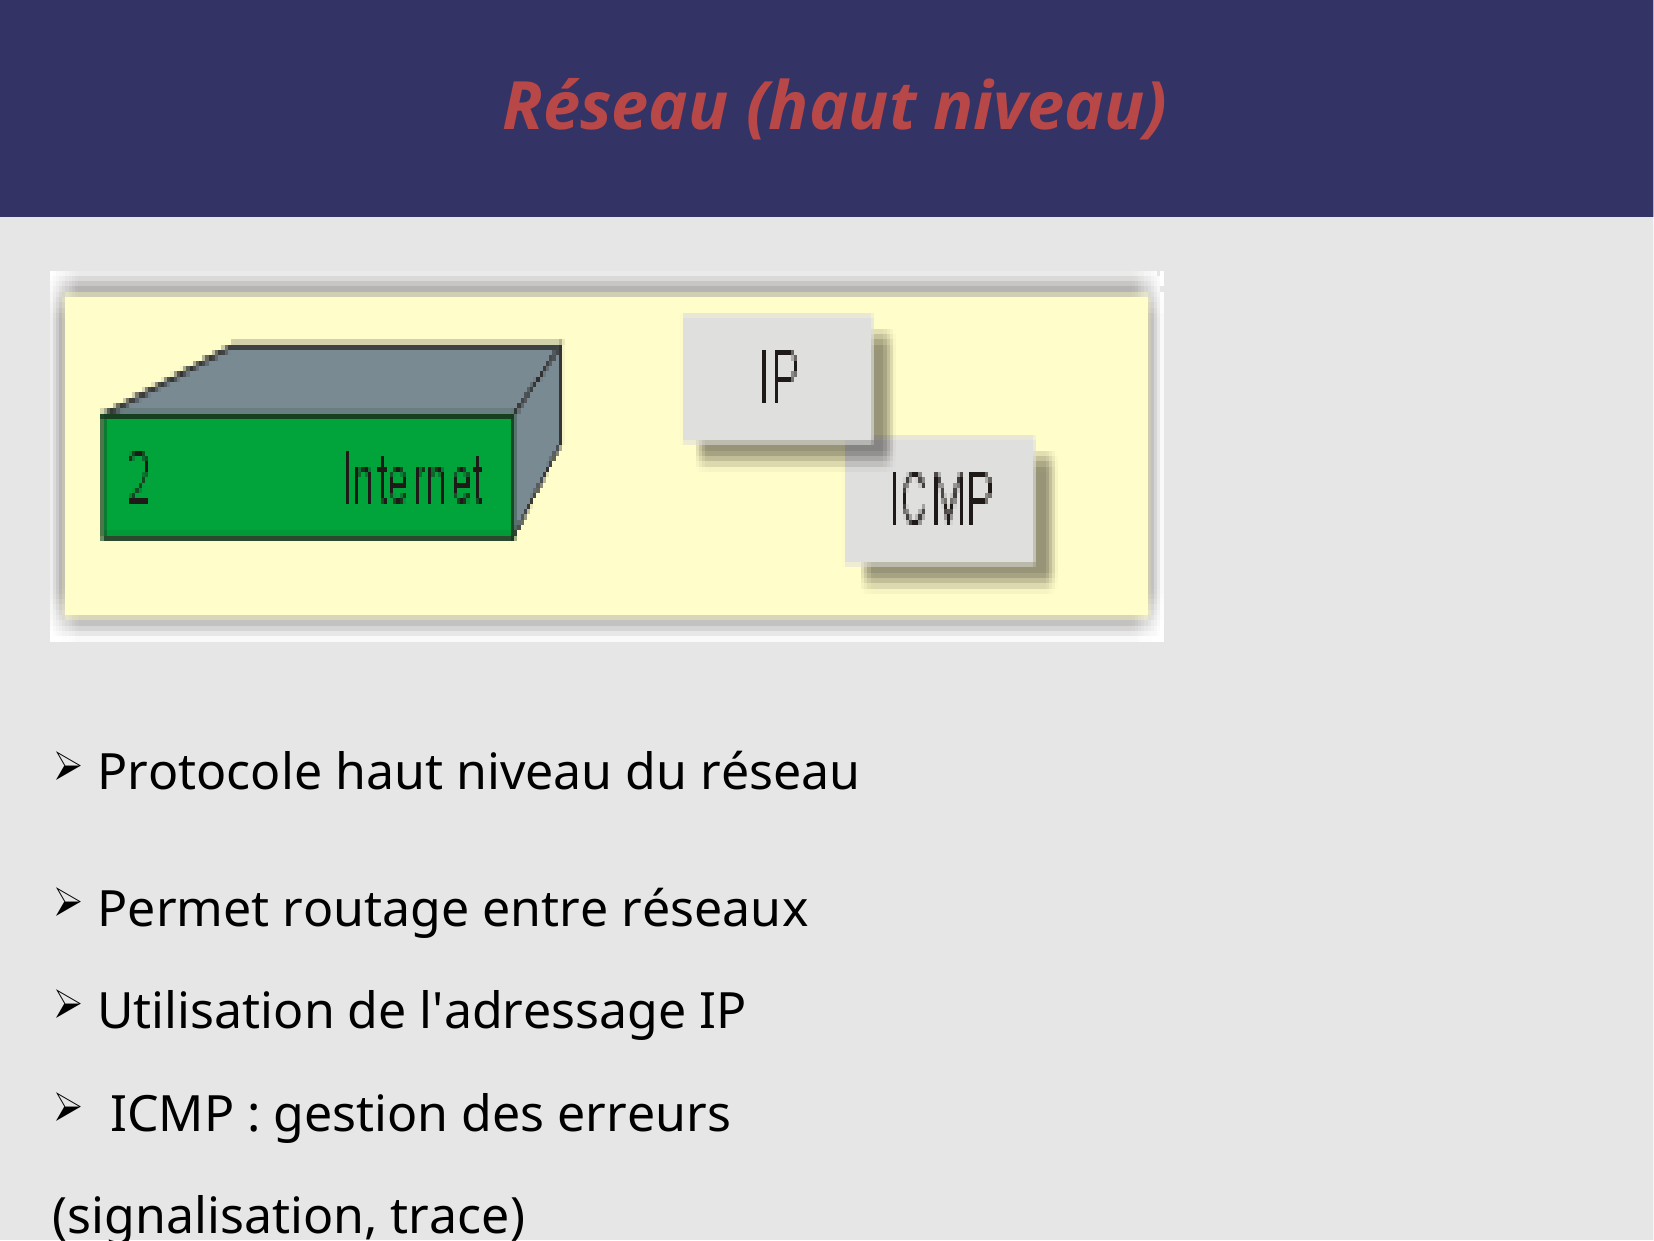

# Réseau (haut niveau)
 Protocole haut niveau du réseau
 Permet routage entre réseaux
 Utilisation de l'adressage IP
 ICMP : gestion des erreurs (signalisation, trace)